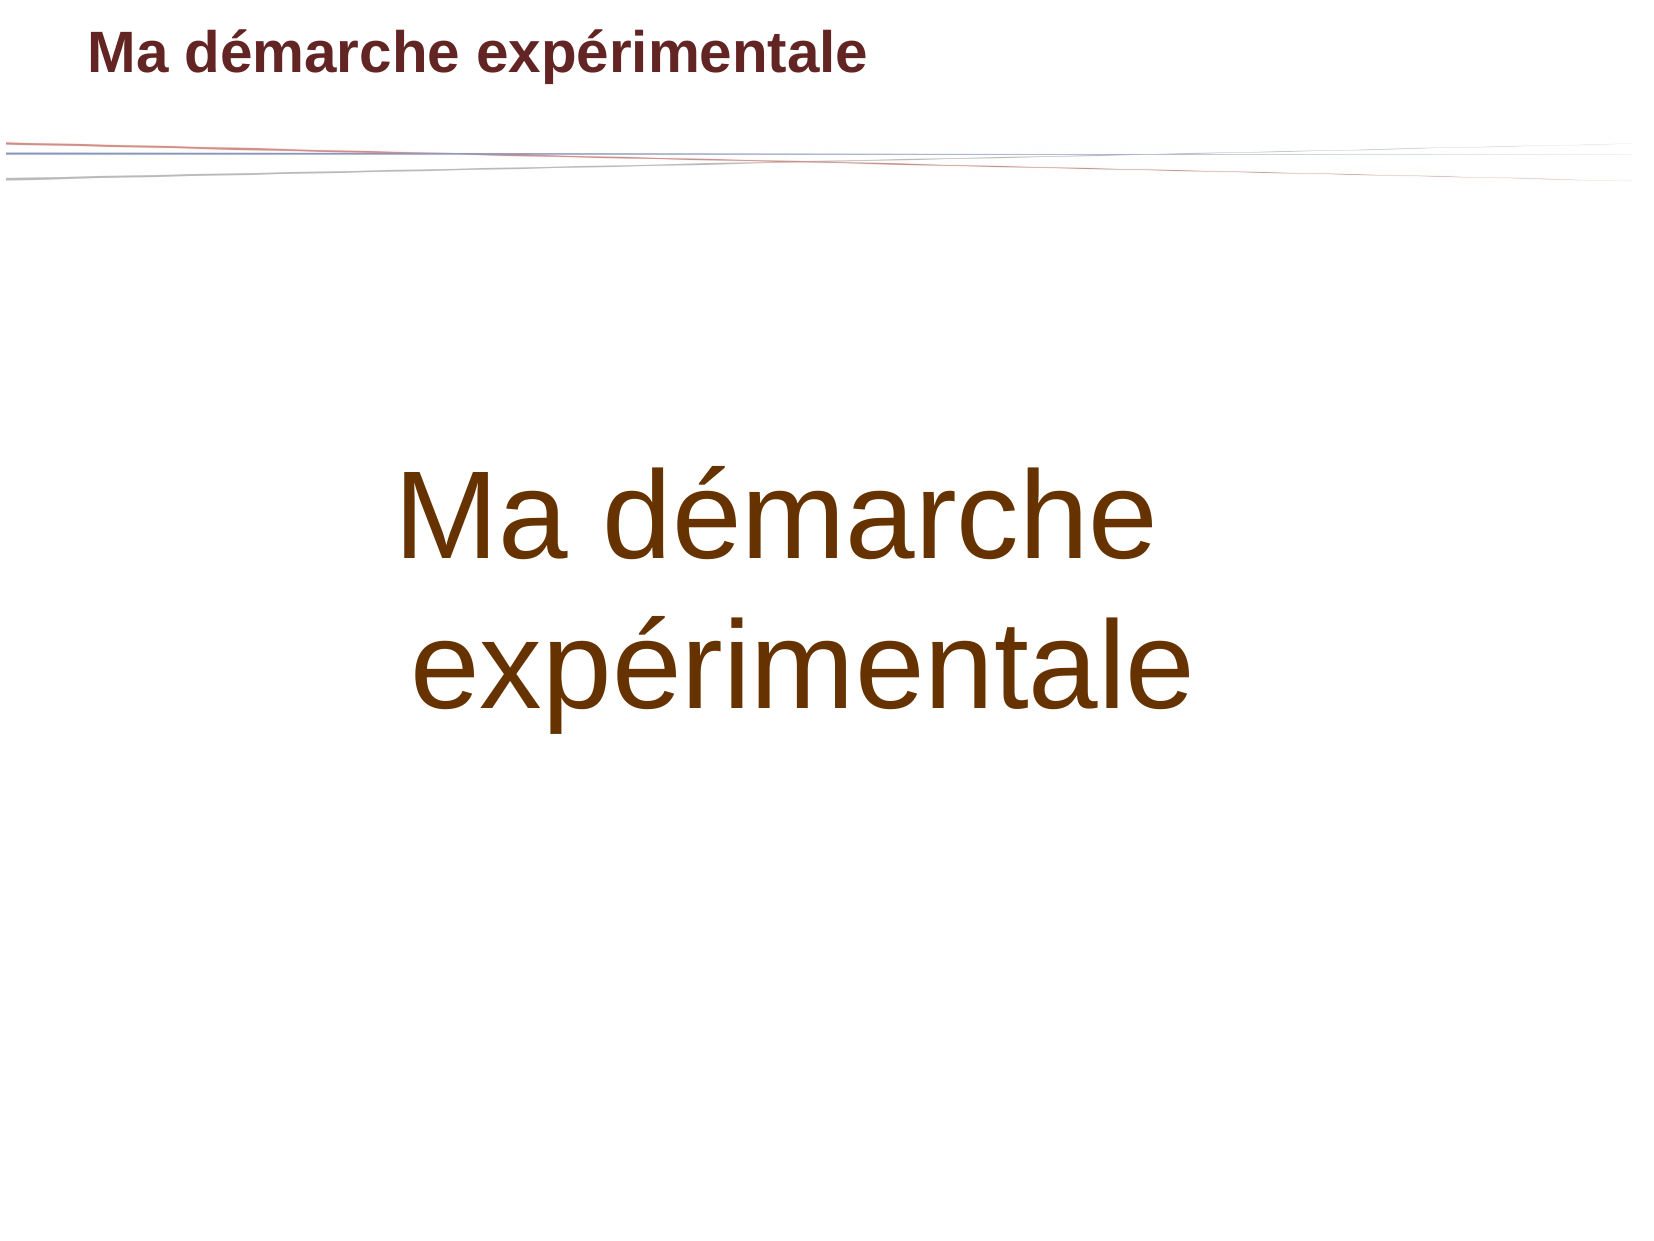

Ma démarche expérimentale
# Ma démarche expérimentale